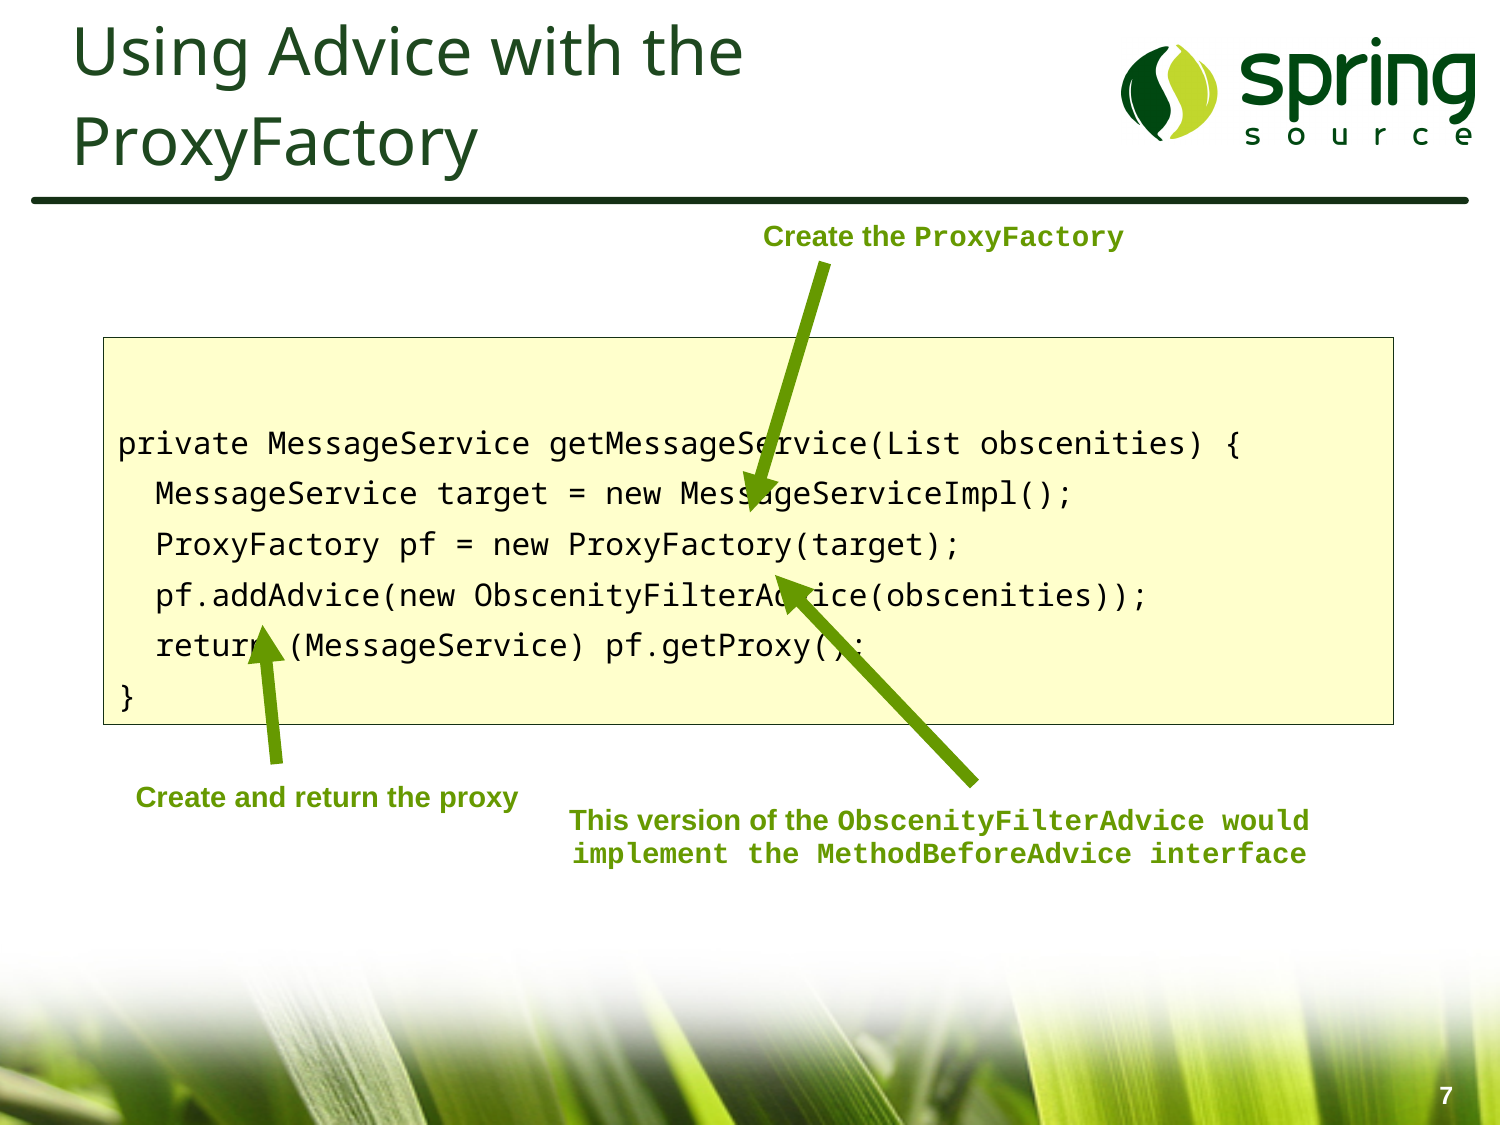

# Using Advice with the ProxyFactory
Create the ProxyFactory
private MessageService getMessageService(List obscenities) {
 MessageService target = new MessageServiceImpl();
 ProxyFactory pf = new ProxyFactory(target);
 pf.addAdvice(new ObscenityFilterAdvice(obscenities));
 return (MessageService) pf.getProxy();
}
Create and return the proxy
This version of the ObscenityFilterAdvice would implement the MethodBeforeAdvice interface